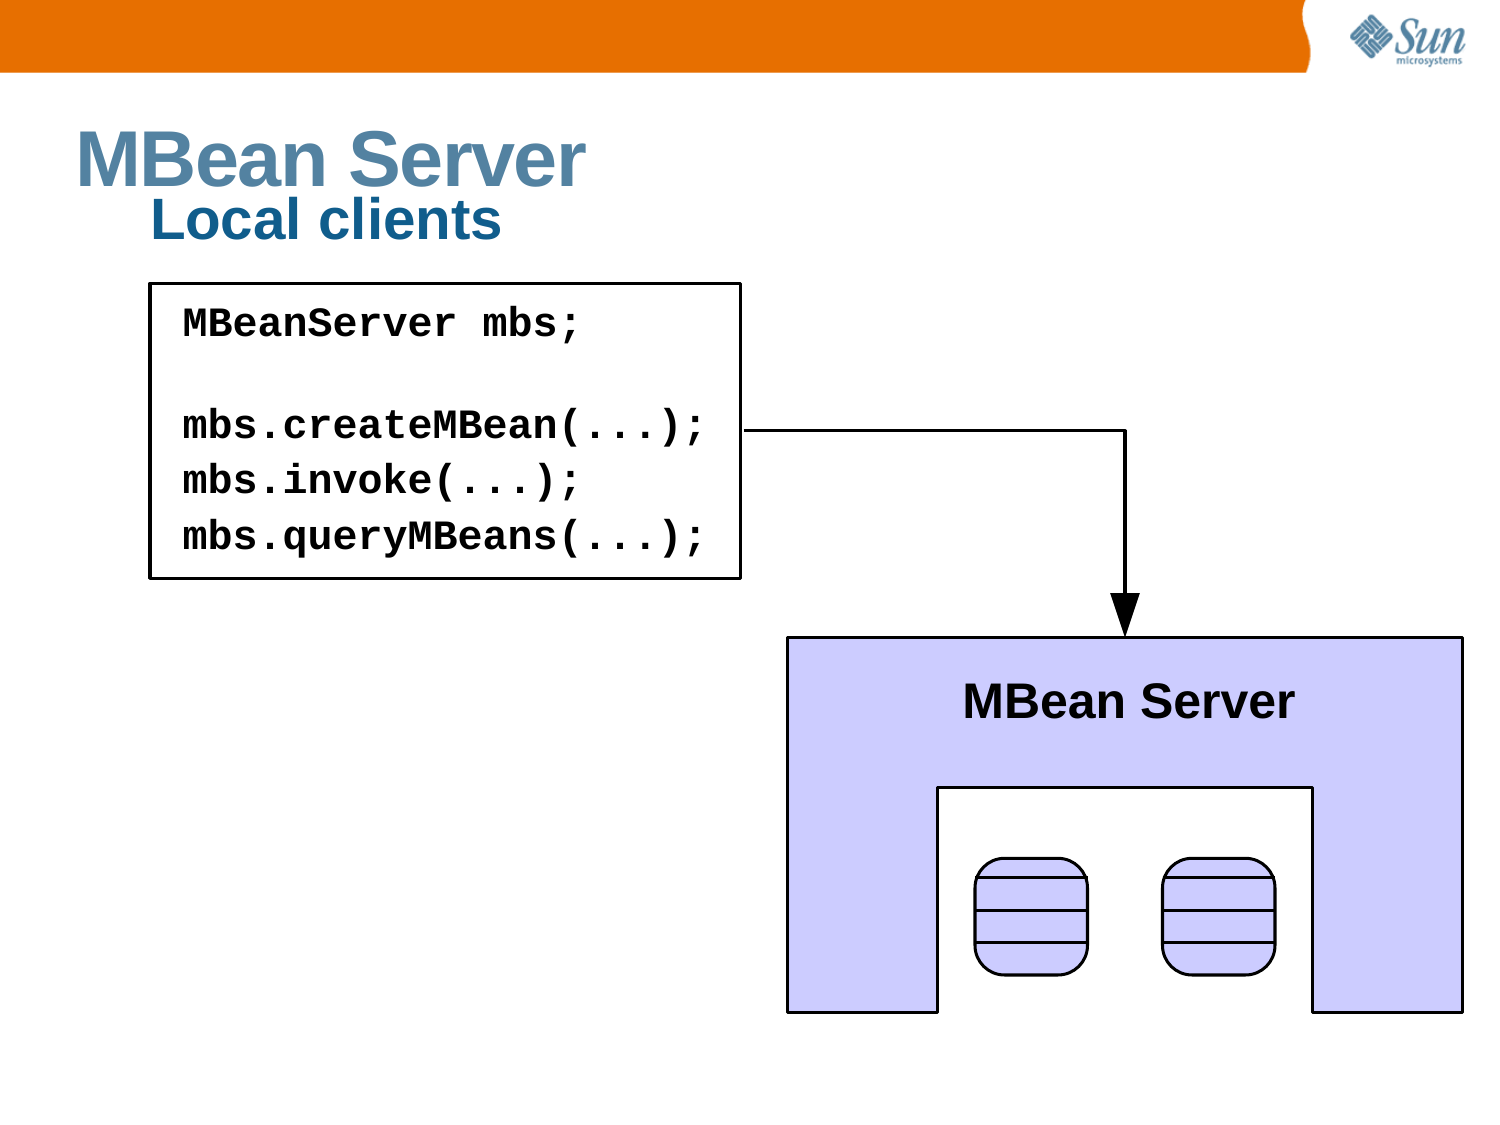

# MBean Server
Local clients
MBeanServer mbs;
mbs.createMBean(...);
mbs.invoke(...);
mbs.queryMBeans(...);
MBean Server